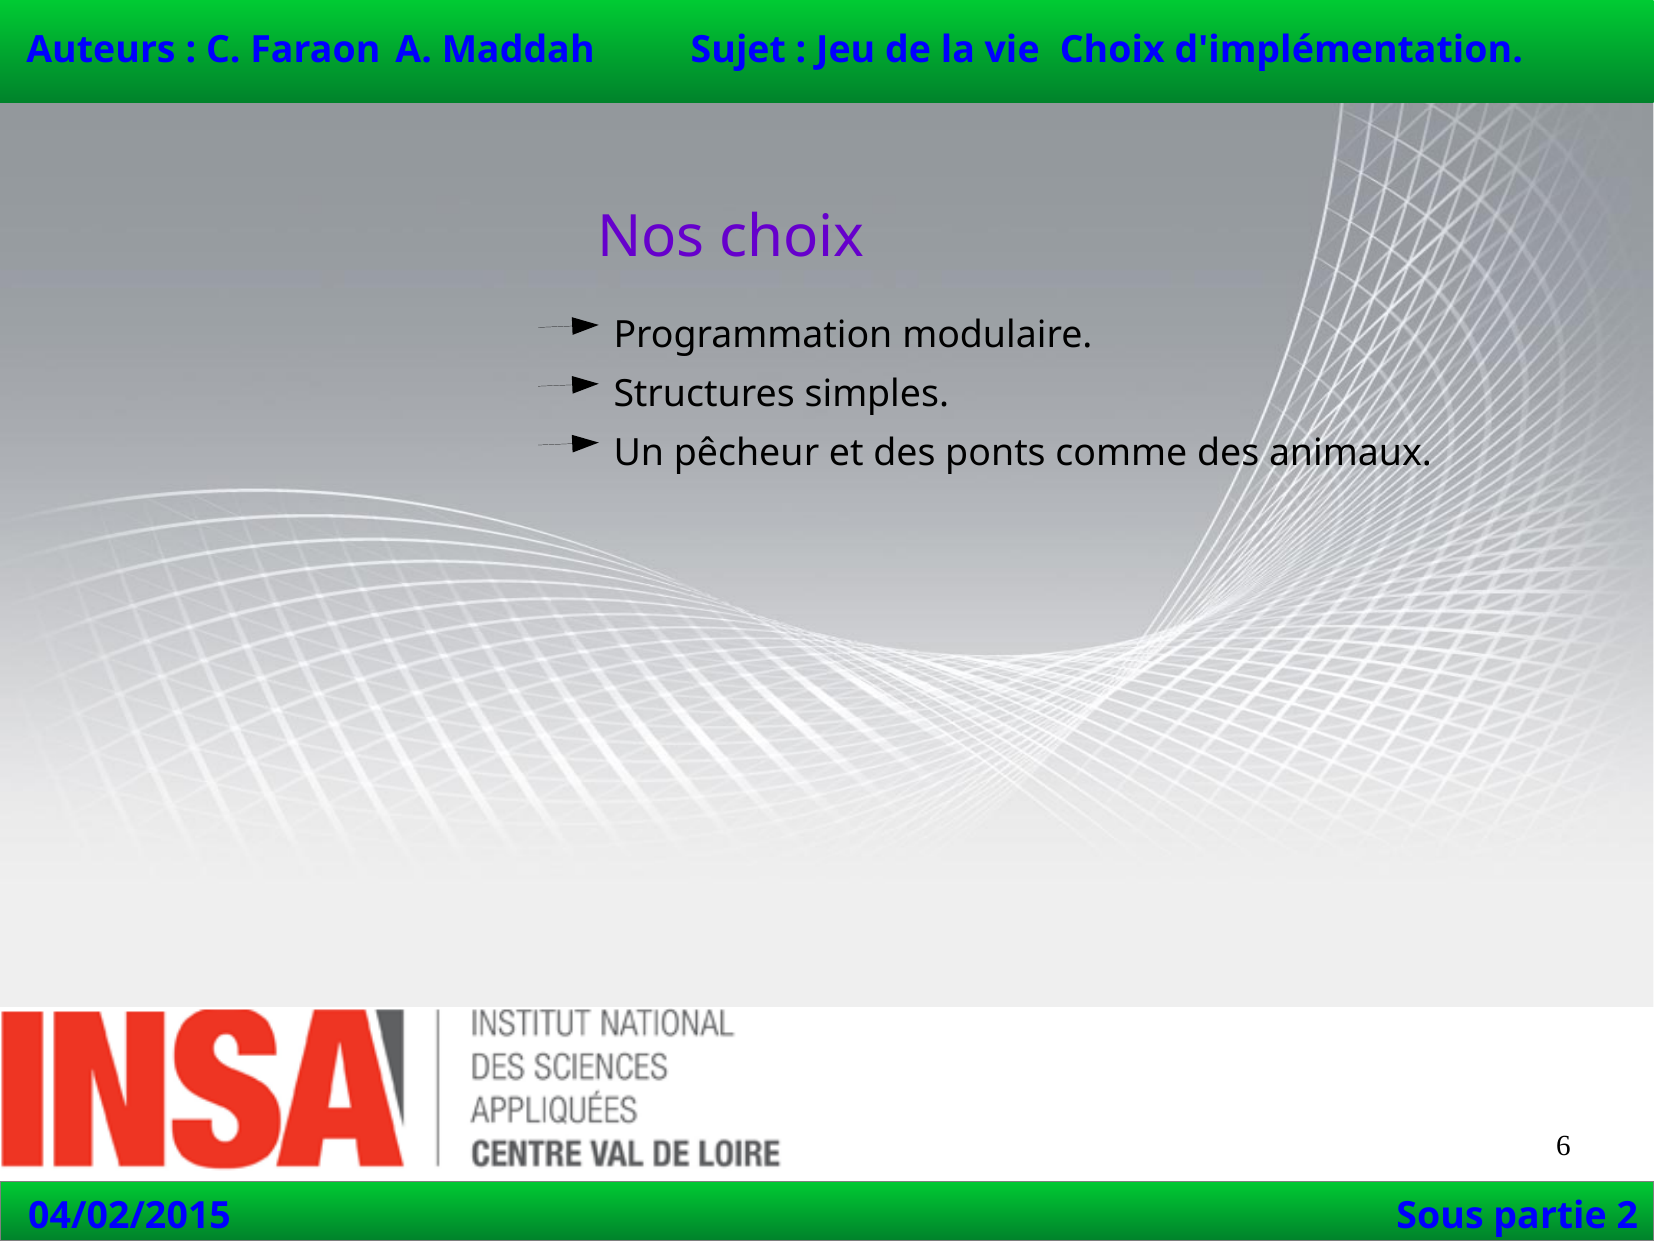

#
Auteurs : C. Faraon	A. Maddah 		Sujet : Jeu de la vie	Choix d'implémentation.
Nos choix
Programmation modulaire.
Structures simples.
Un pêcheur et des ponts comme des animaux.
6
04/02/2015
Sous partie 2